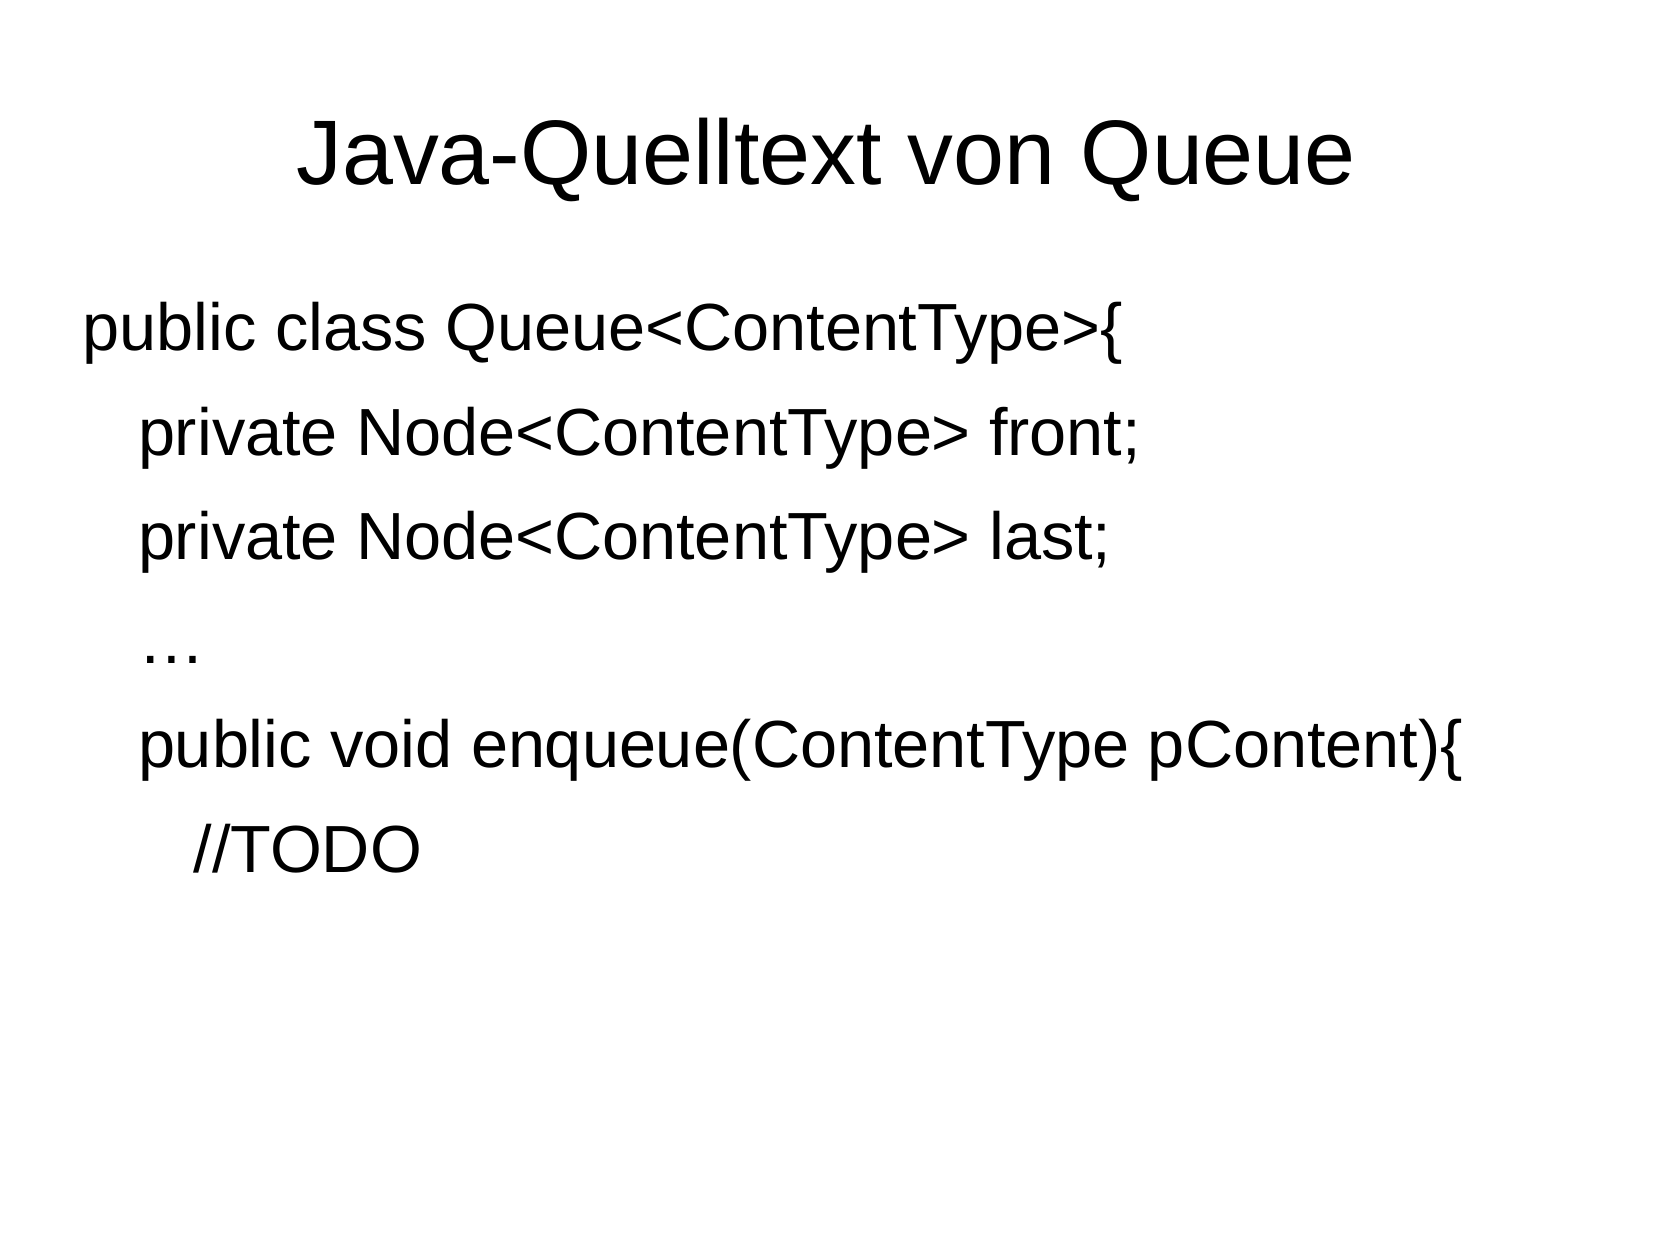

# Java-Quelltext von Queue
public class Queue<ContentType>{
 private Node<ContentType> front;
 private Node<ContentType> last;
 …
 public void enqueue(ContentType pContent){
 //TODO